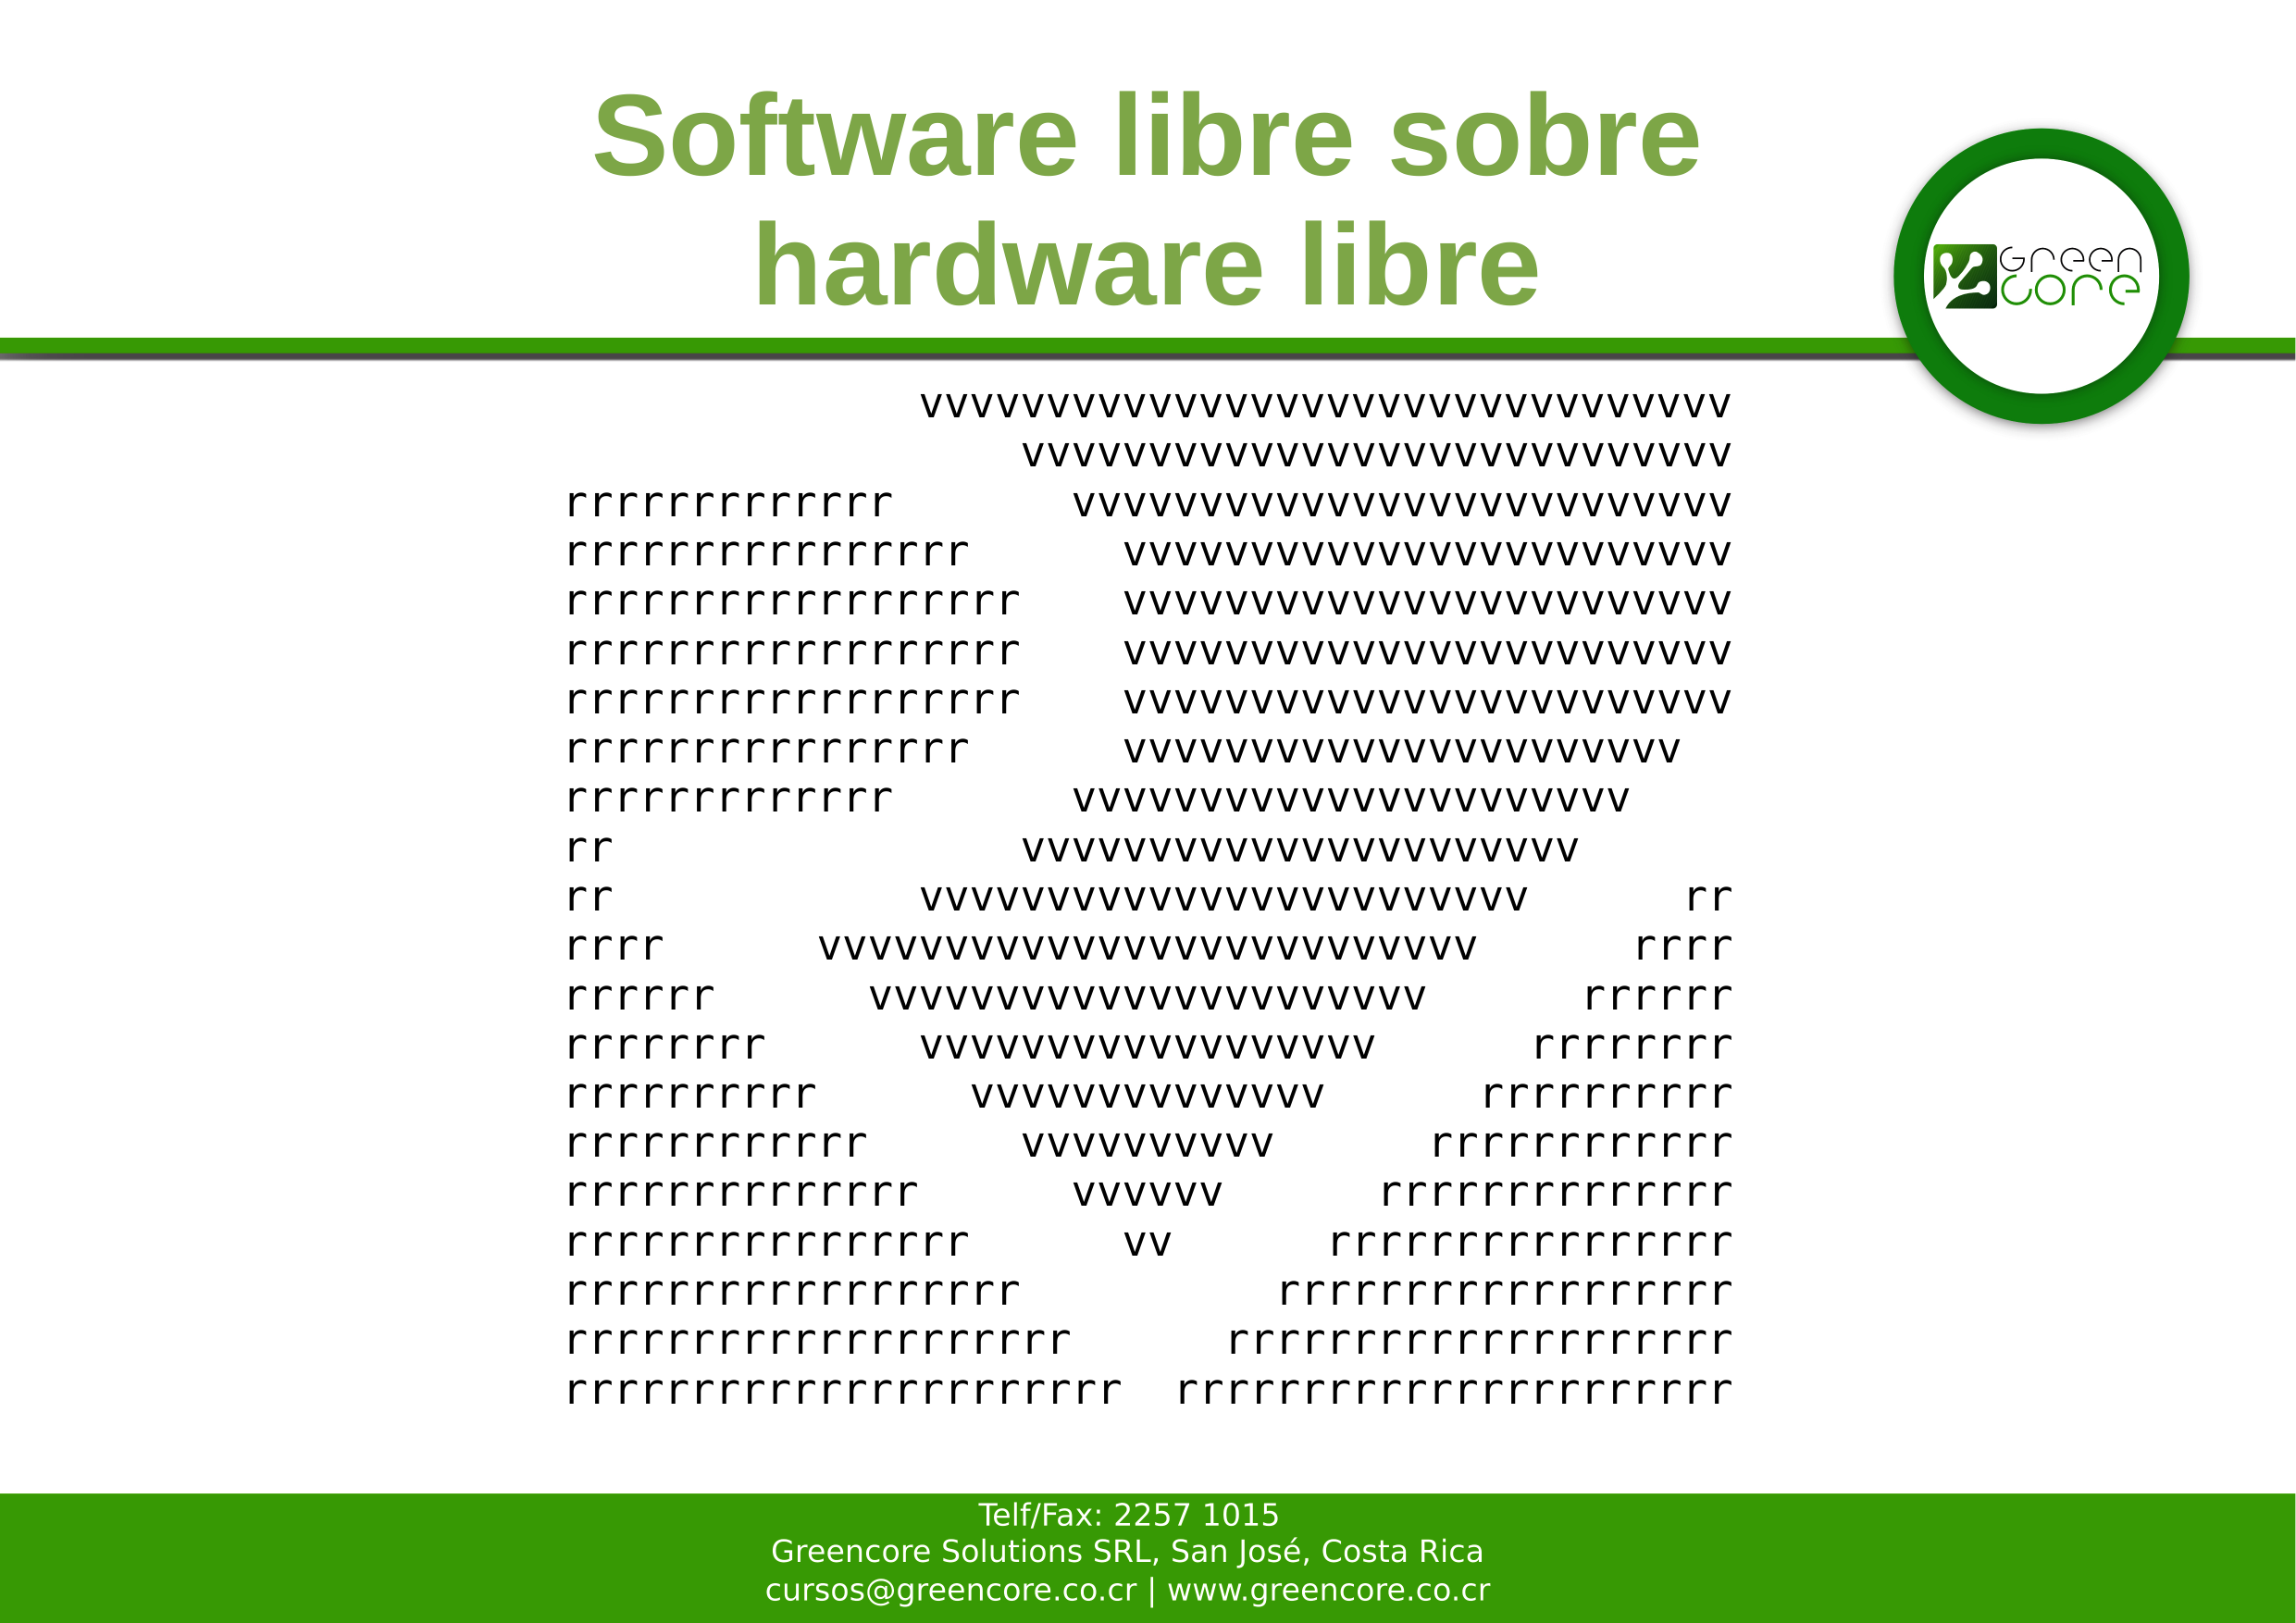

# Software libre sobre hardware libre
 vvvvvvvvvvvvvvvvvvvvvvvvvvvvvvvv
 vvvvvvvvvvvvvvvvvvvvvvvvvvvv
rrrrrrrrrrrrr vvvvvvvvvvvvvvvvvvvvvvvvvv
rrrrrrrrrrrrrrrr vvvvvvvvvvvvvvvvvvvvvvvv
rrrrrrrrrrrrrrrrrr vvvvvvvvvvvvvvvvvvvvvvvv
rrrrrrrrrrrrrrrrrr vvvvvvvvvvvvvvvvvvvvvvvv
rrrrrrrrrrrrrrrrrr vvvvvvvvvvvvvvvvvvvvvvvv
rrrrrrrrrrrrrrrr vvvvvvvvvvvvvvvvvvvvvv
rrrrrrrrrrrrr vvvvvvvvvvvvvvvvvvvvvv
rr vvvvvvvvvvvvvvvvvvvvvv
rr vvvvvvvvvvvvvvvvvvvvvvvv rr
rrrr vvvvvvvvvvvvvvvvvvvvvvvvvv rrrr
rrrrrr vvvvvvvvvvvvvvvvvvvvvv rrrrrr
rrrrrrrr vvvvvvvvvvvvvvvvvv rrrrrrrr
rrrrrrrrrr vvvvvvvvvvvvvv rrrrrrrrrr
rrrrrrrrrrrr vvvvvvvvvv rrrrrrrrrrrr
rrrrrrrrrrrrrr vvvvvv rrrrrrrrrrrrrr
rrrrrrrrrrrrrrrr vv rrrrrrrrrrrrrrrr
rrrrrrrrrrrrrrrrrr rrrrrrrrrrrrrrrrrr
rrrrrrrrrrrrrrrrrrrr rrrrrrrrrrrrrrrrrrrr
rrrrrrrrrrrrrrrrrrrrrr rrrrrrrrrrrrrrrrrrrrrr